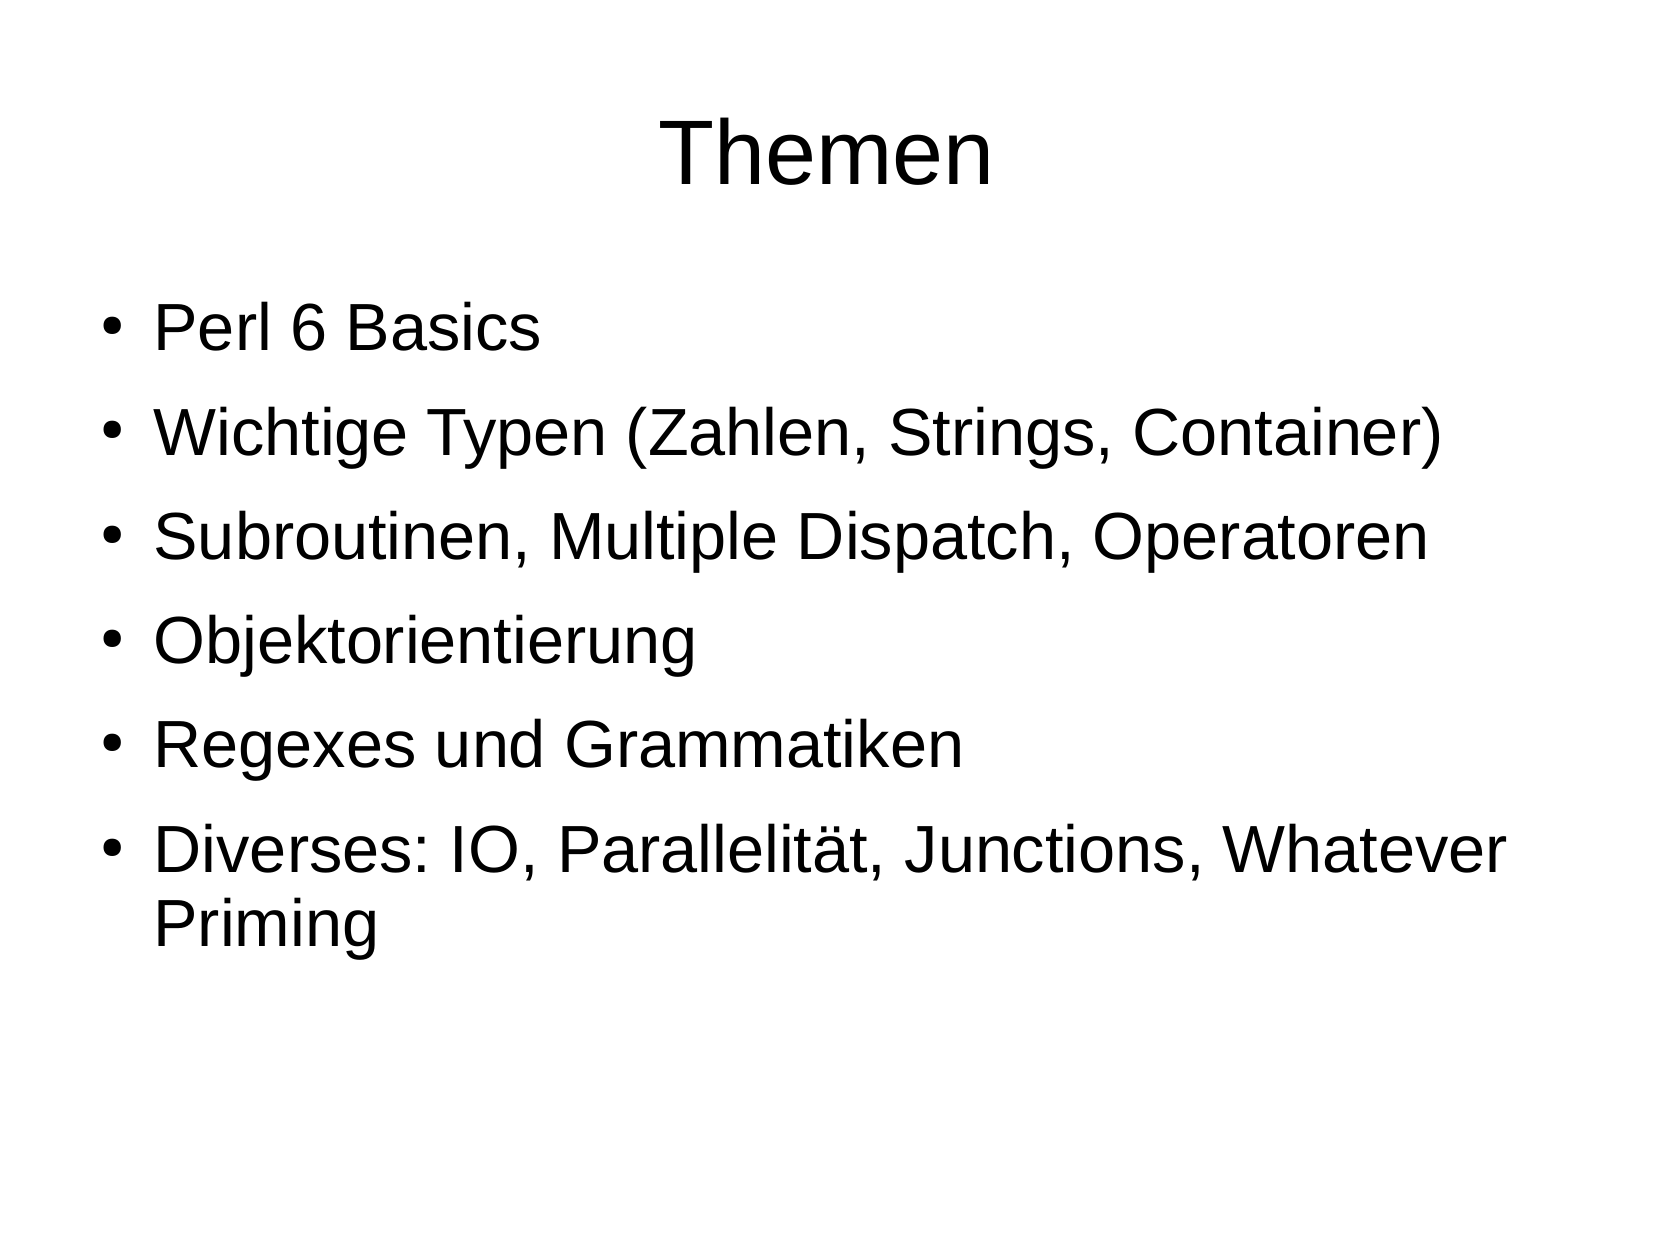

# Themen
Perl 6 Basics
Wichtige Typen (Zahlen, Strings, Container)
Subroutinen, Multiple Dispatch, Operatoren
Objektorientierung
Regexes und Grammatiken
Diverses: IO, Parallelität, Junctions, Whatever Priming